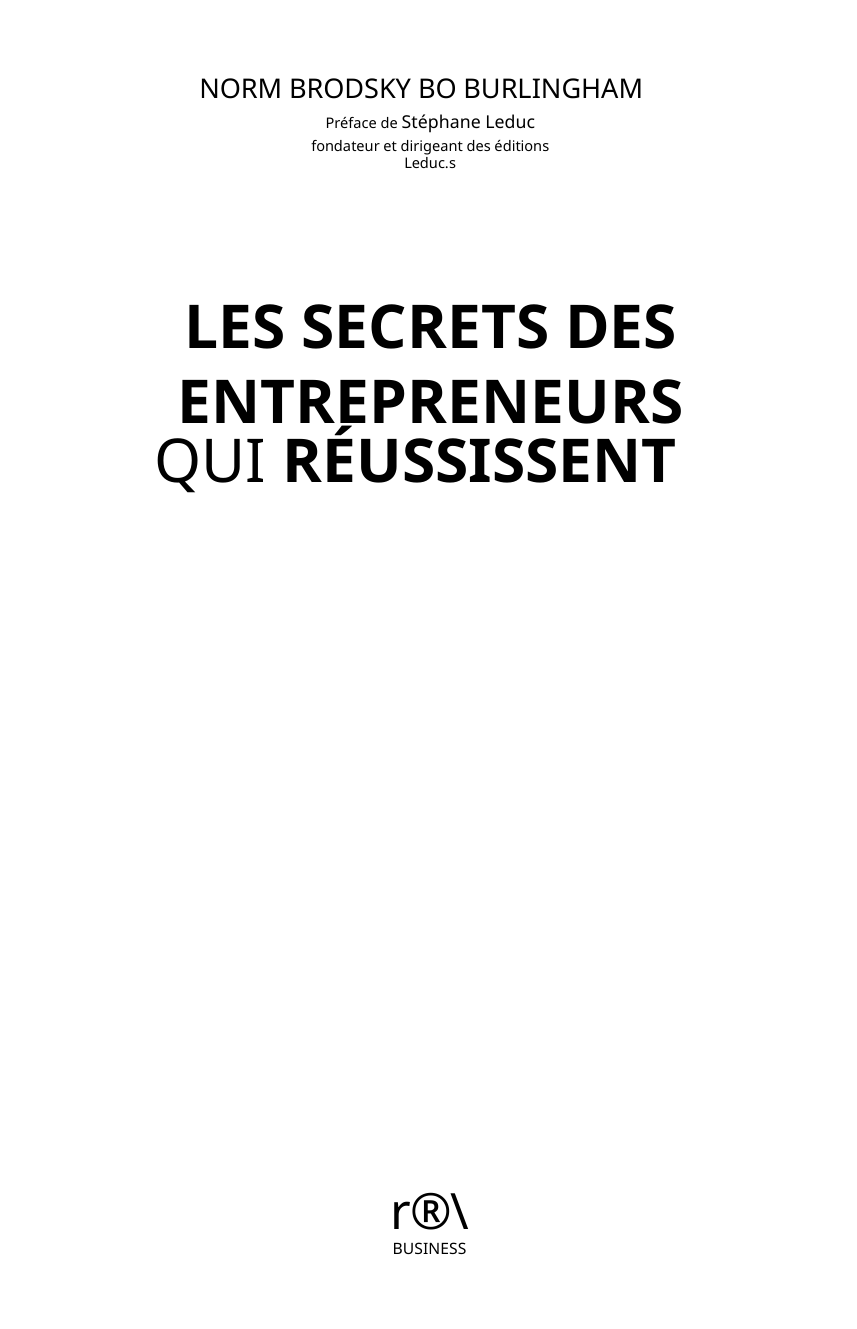

NORM BRODSKY BO BURLINGHAM
Préface de Stéphane Leduc
fondateur et dirigeant des éditions Leduc.s
LES SECRETS DES ENTREPRENEURS
QUI RÉUSSISSENT
r®\
BUSINESS